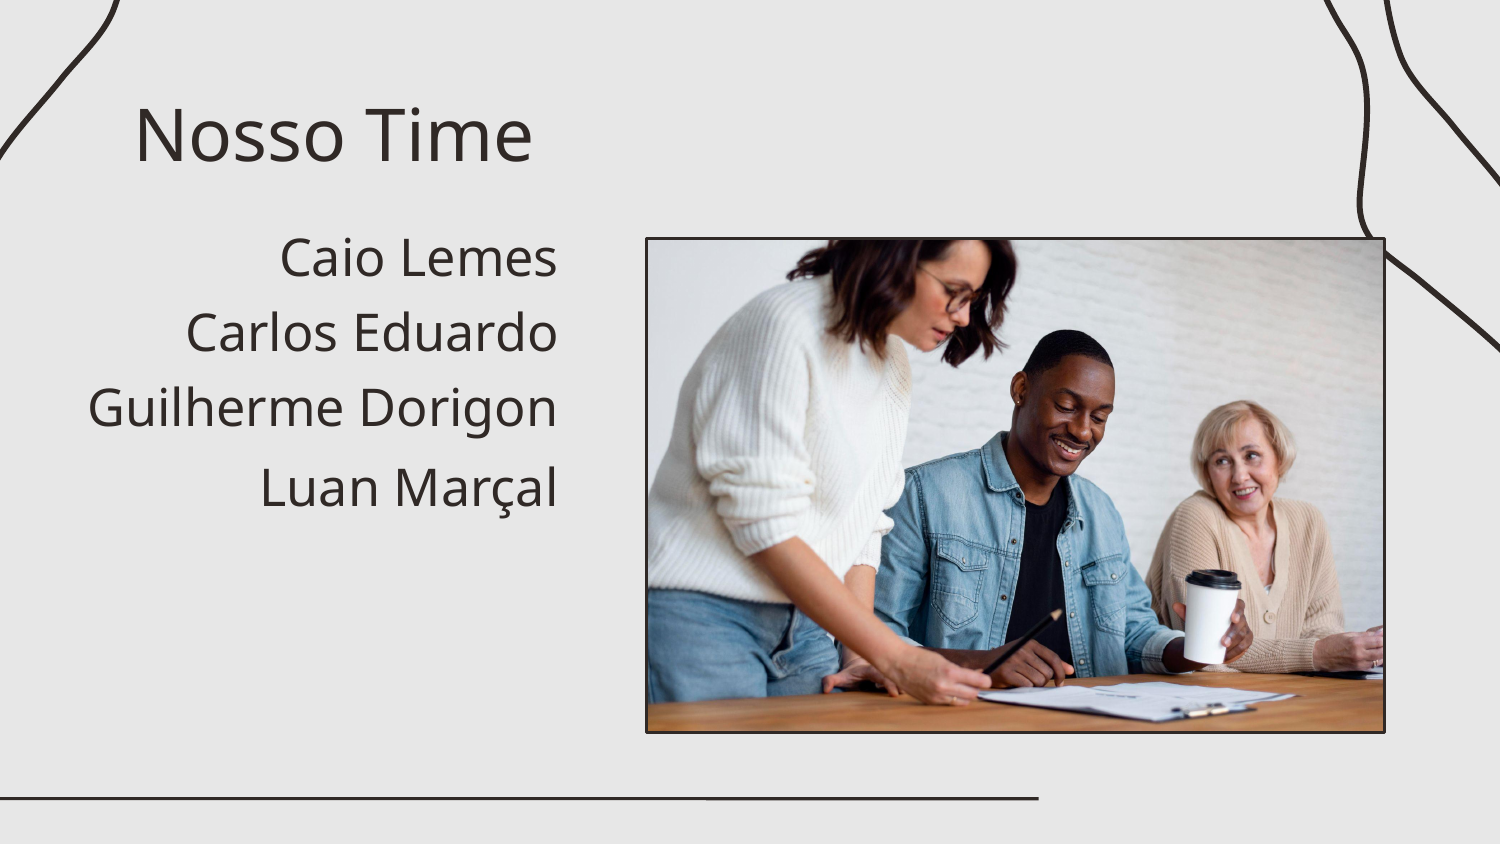

Nosso Time
# Caio Lemes
Carlos Eduardo
Guilherme Dorigon
Luan Marçal